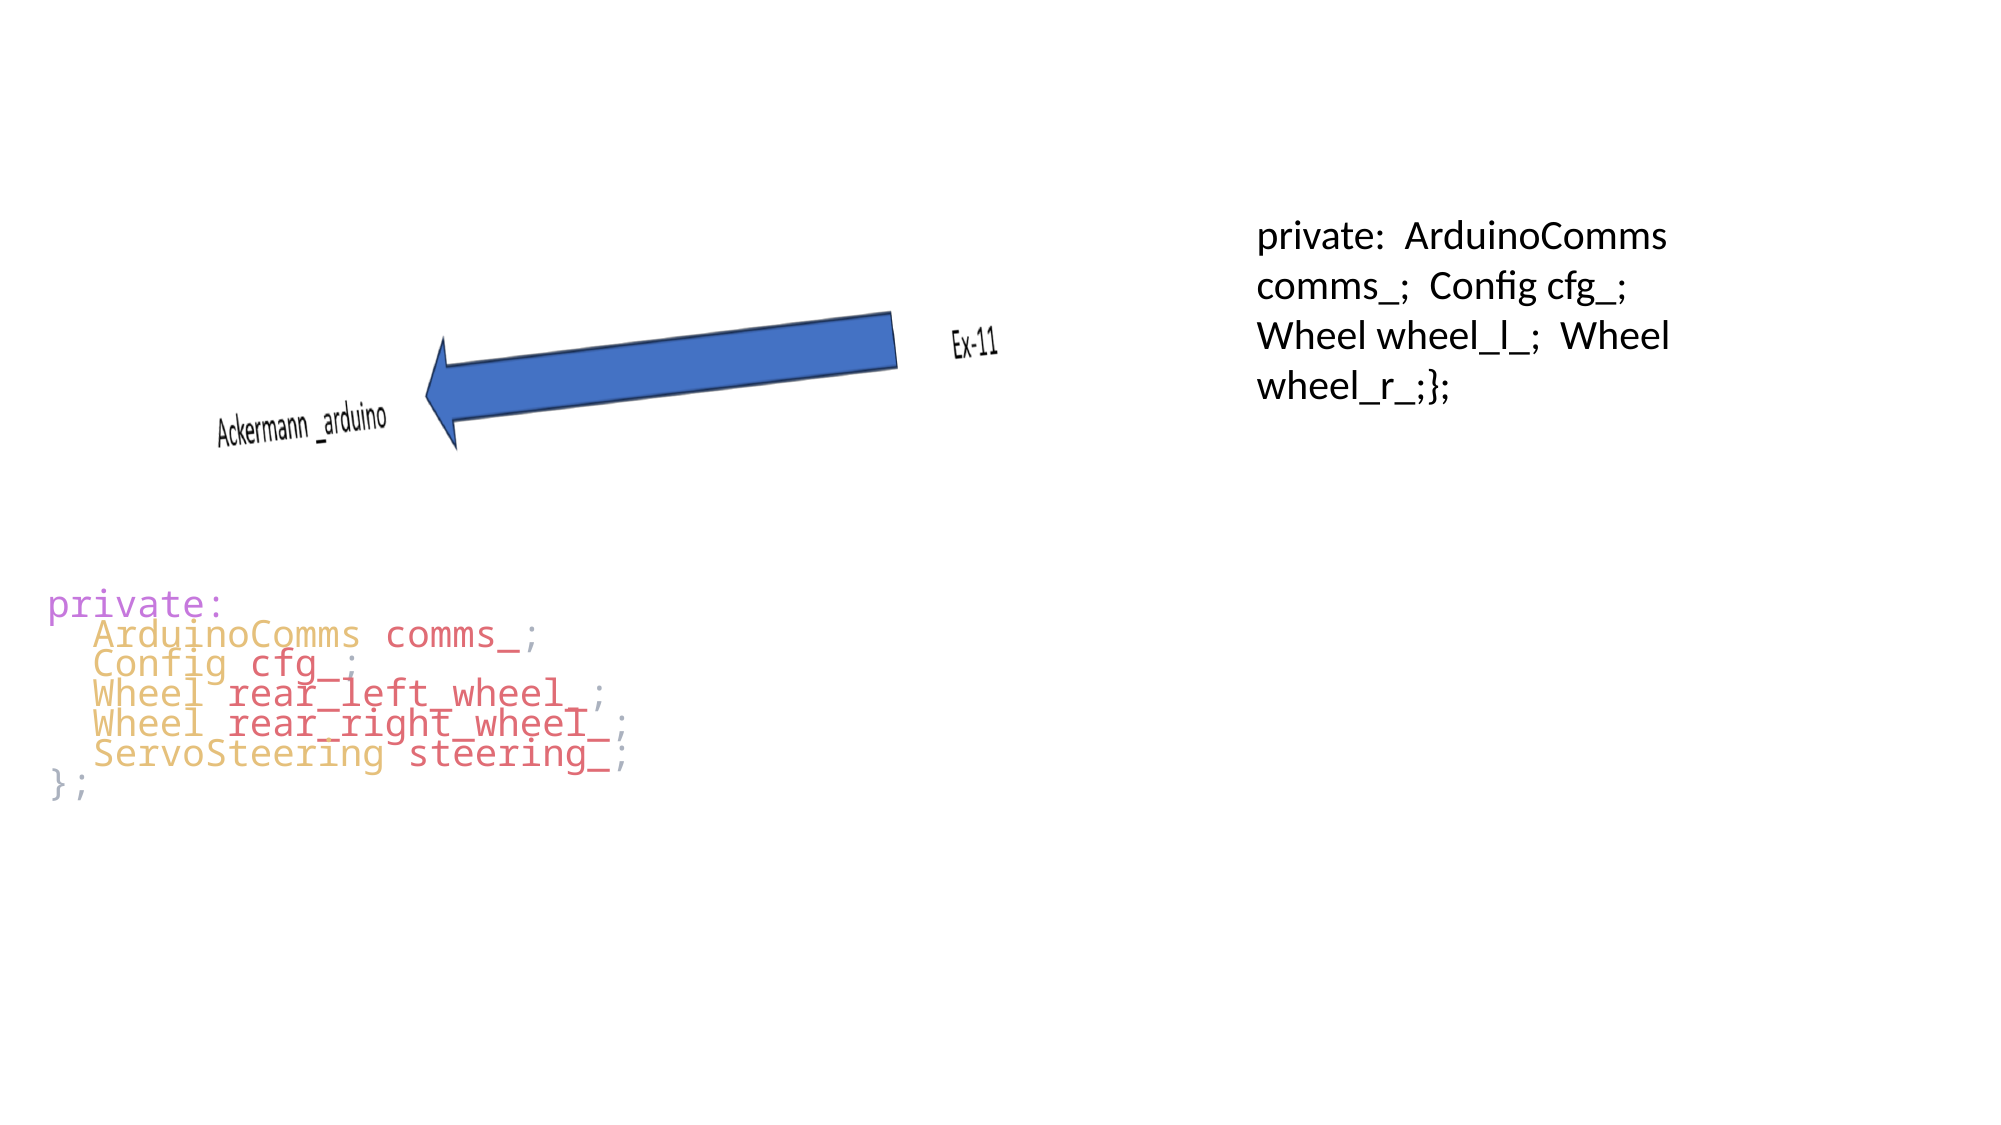

private: ArduinoComms comms_; Config cfg_; Wheel wheel_l_; Wheel wheel_r_;};
private:
  ArduinoComms comms_;
  Config cfg_;
  Wheel rear_left_wheel_;
  Wheel rear_right_wheel_;
  ServoSteering steering_;
};